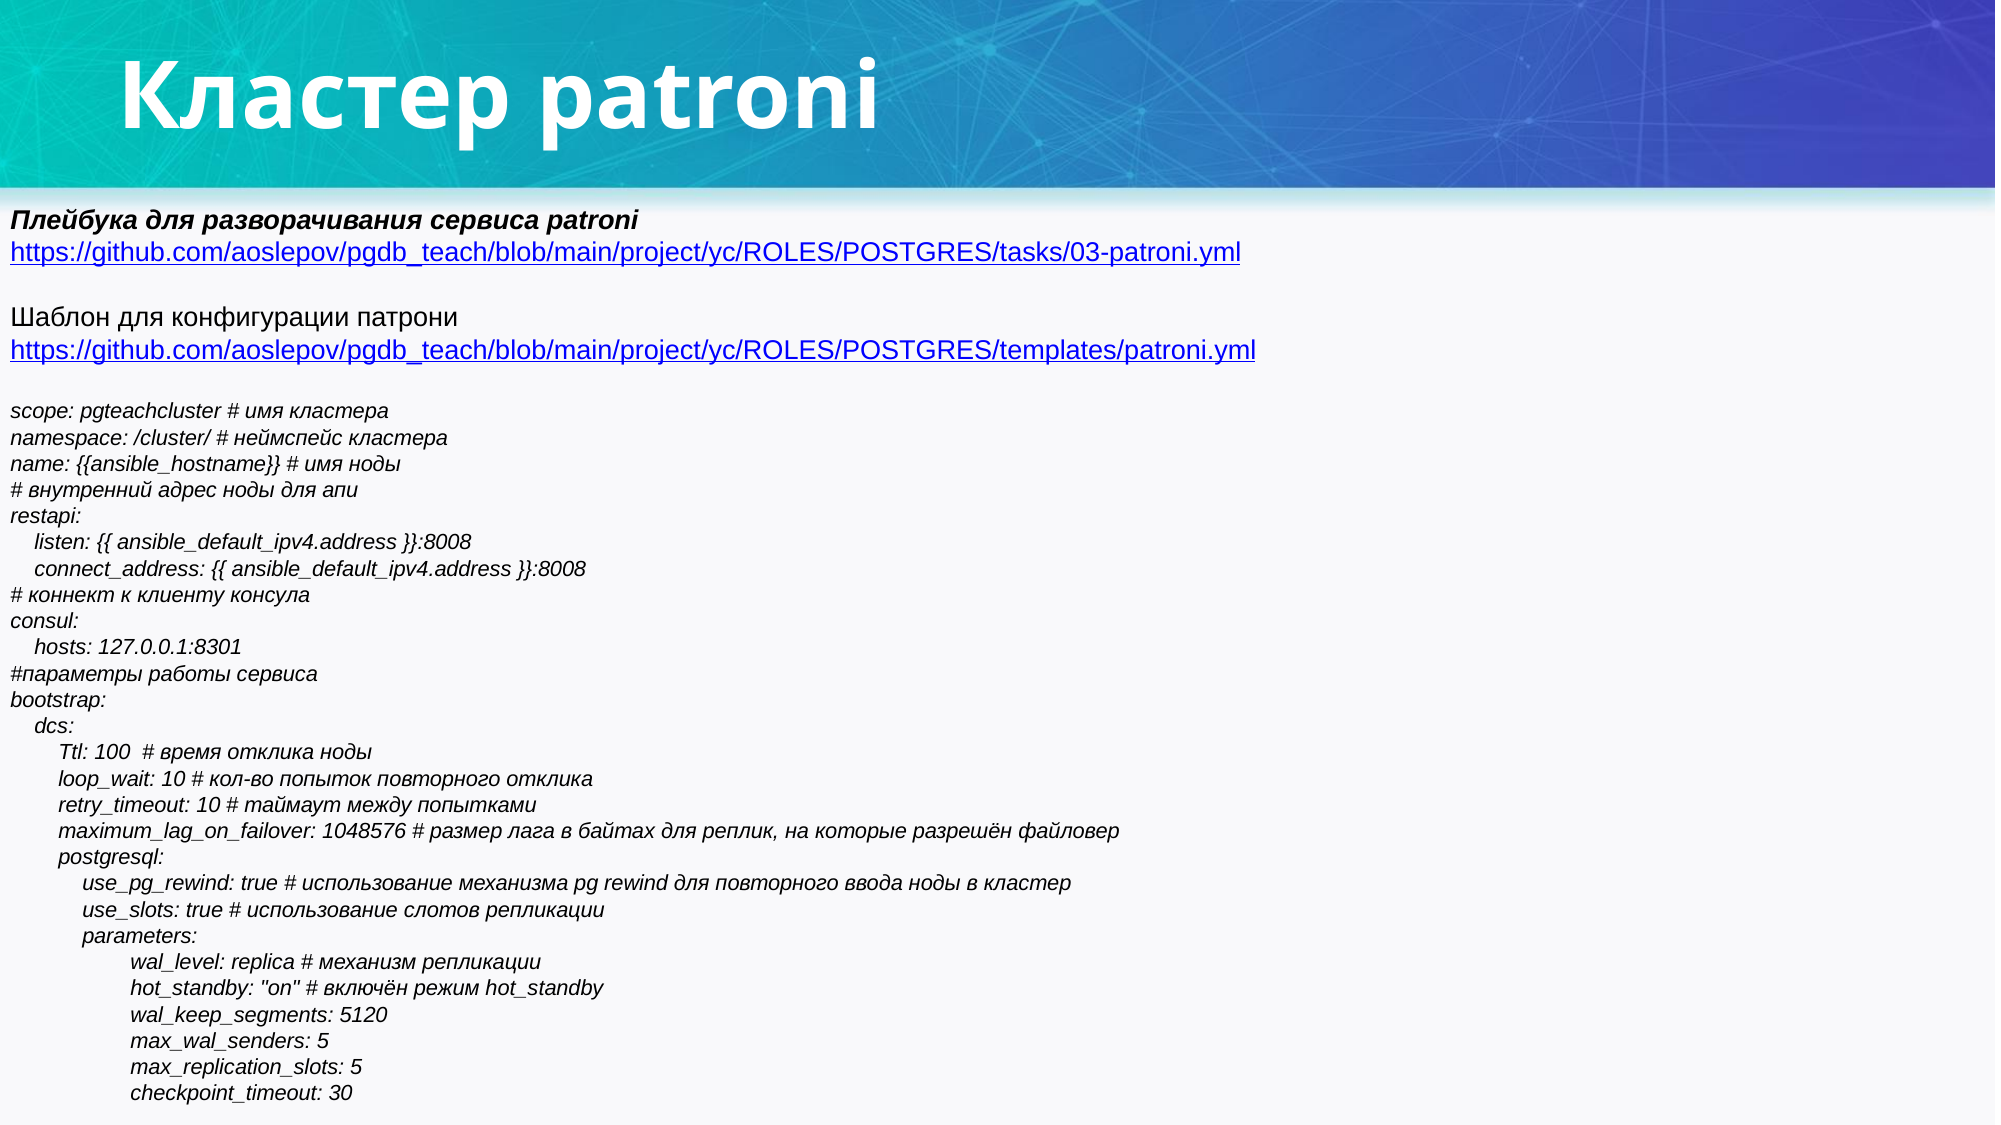

Кластер patroni
Плейбука для разворачивания сервиса patroni
https://github.com/aoslepov/pgdb_teach/blob/main/project/yc/ROLES/POSTGRES/tasks/03-patroni.yml
Шаблон для конфигурации патрони
https://github.com/aoslepov/pgdb_teach/blob/main/project/yc/ROLES/POSTGRES/templates/patroni.yml
scope: pgteachcluster # имя кластера
namespace: /cluster/ # неймспейс кластера
name: {{ansible_hostname}} # имя ноды
# внутренний адрес ноды для апи
restapi:
 listen: {{ ansible_default_ipv4.address }}:8008
 connect_address: {{ ansible_default_ipv4.address }}:8008
# коннект к клиенту консула
consul:
 hosts: 127.0.0.1:8301
#параметры работы сервиса
bootstrap:
 dcs:
 Ttl: 100 # время отклика ноды
 loop_wait: 10 # кол-во попыток повторного отклика
 retry_timeout: 10 # таймаут между попытками
 maximum_lag_on_failover: 1048576 # размер лага в байтах для реплик, на которые разрешён файловер
 postgresql:
 use_pg_rewind: true # использование механизма pg rewind для повторного ввода ноды в кластер
 use_slots: true # использование слотов репликации
 parameters:
 wal_level: replica # механизм репликации
 hot_standby: "on" # включён режим hot_standby
 wal_keep_segments: 5120
 max_wal_senders: 5
 max_replication_slots: 5
 checkpoint_timeout: 30